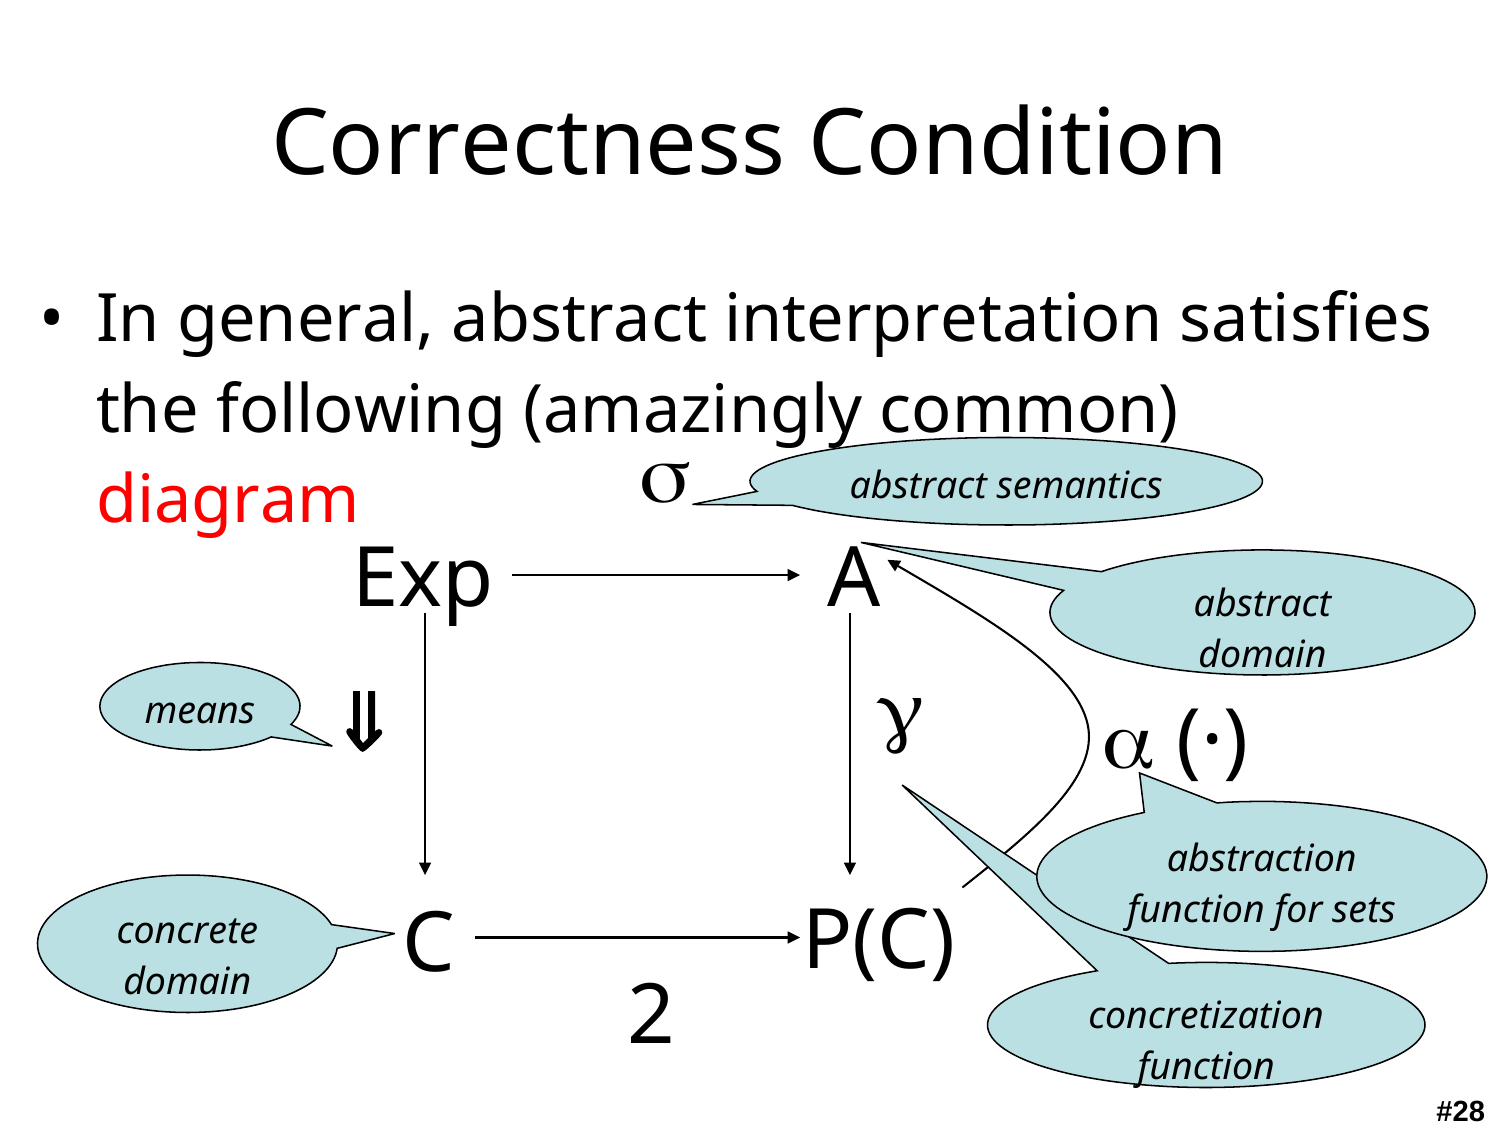

# Correctness Condition
In general, abstract interpretation satisfies the following (amazingly common) diagram

abstract semantics
Exp
A
abstract domain
means

 (·)

abstraction
function for sets
P(C)
concrete domain
C
2
concretization
function
28